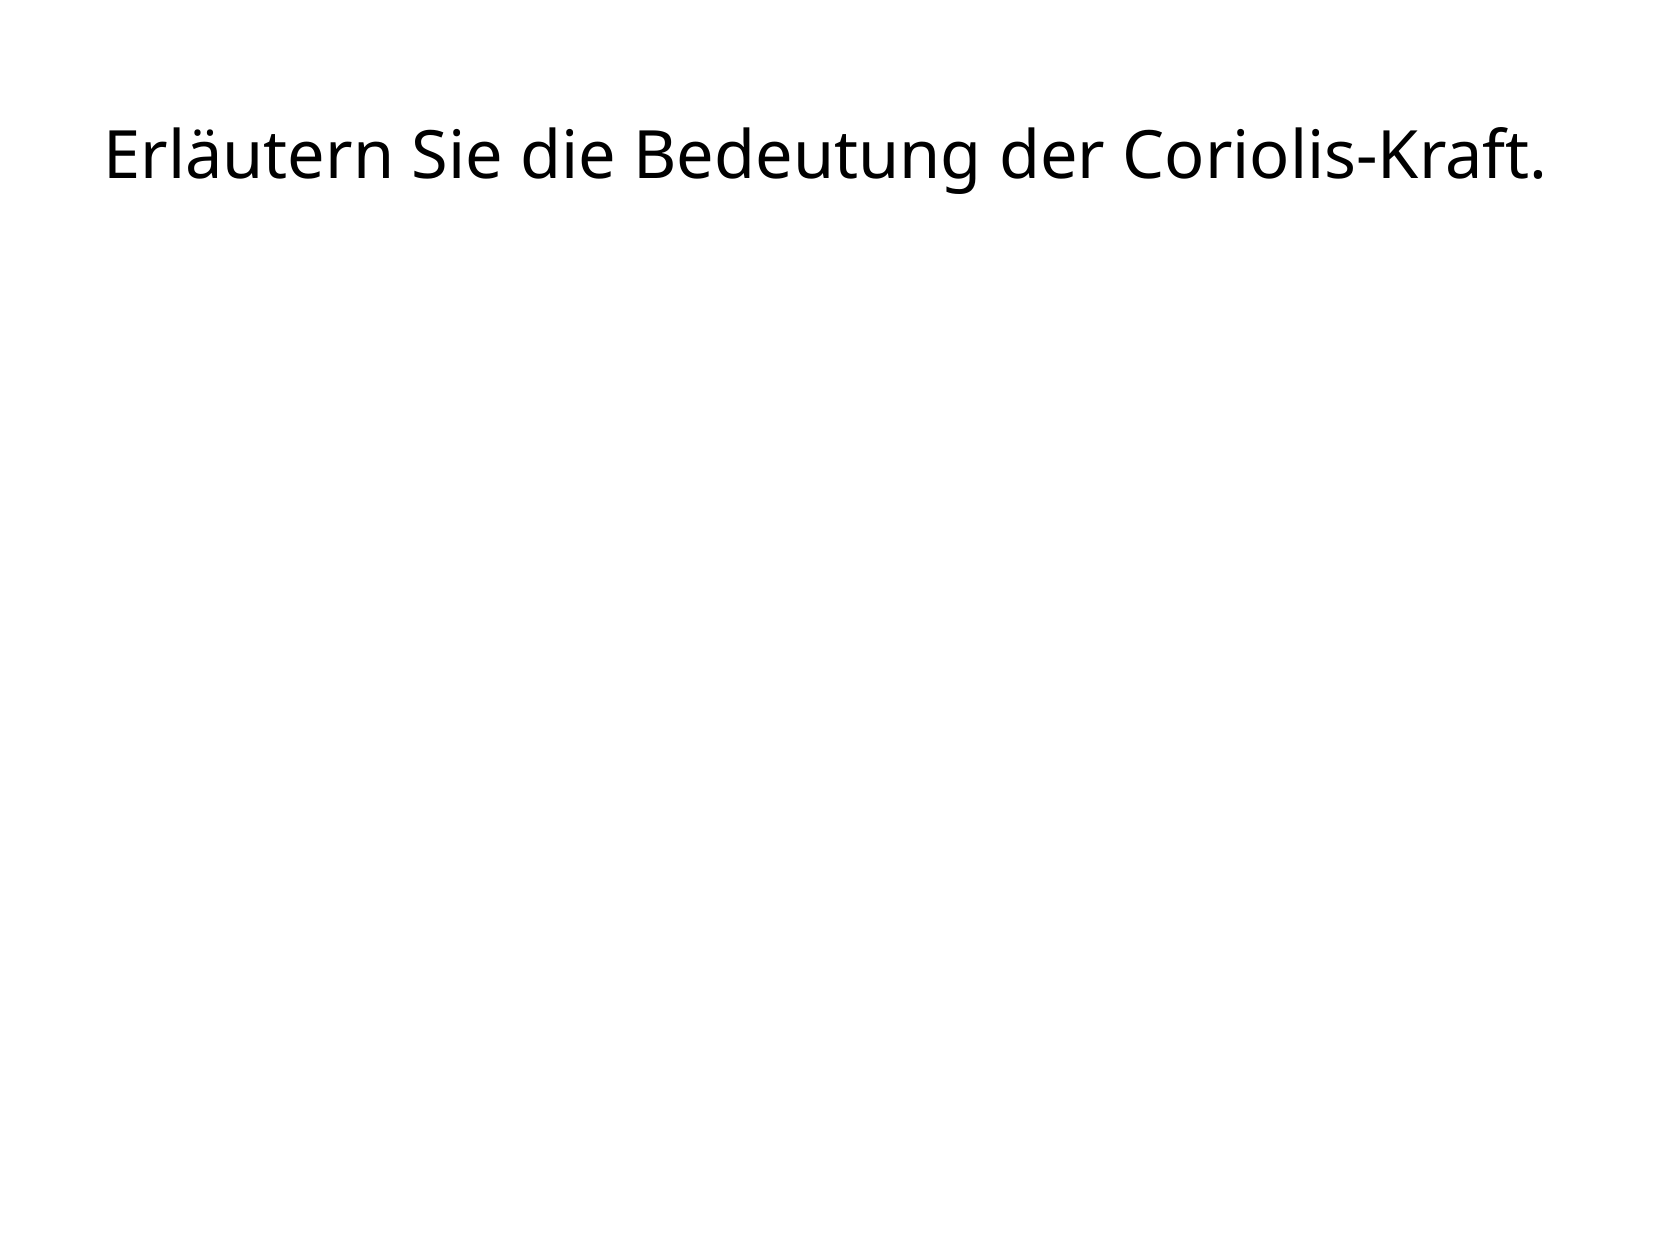

# Erläutern Sie die Bedeutung der Coriolis-Kraft.